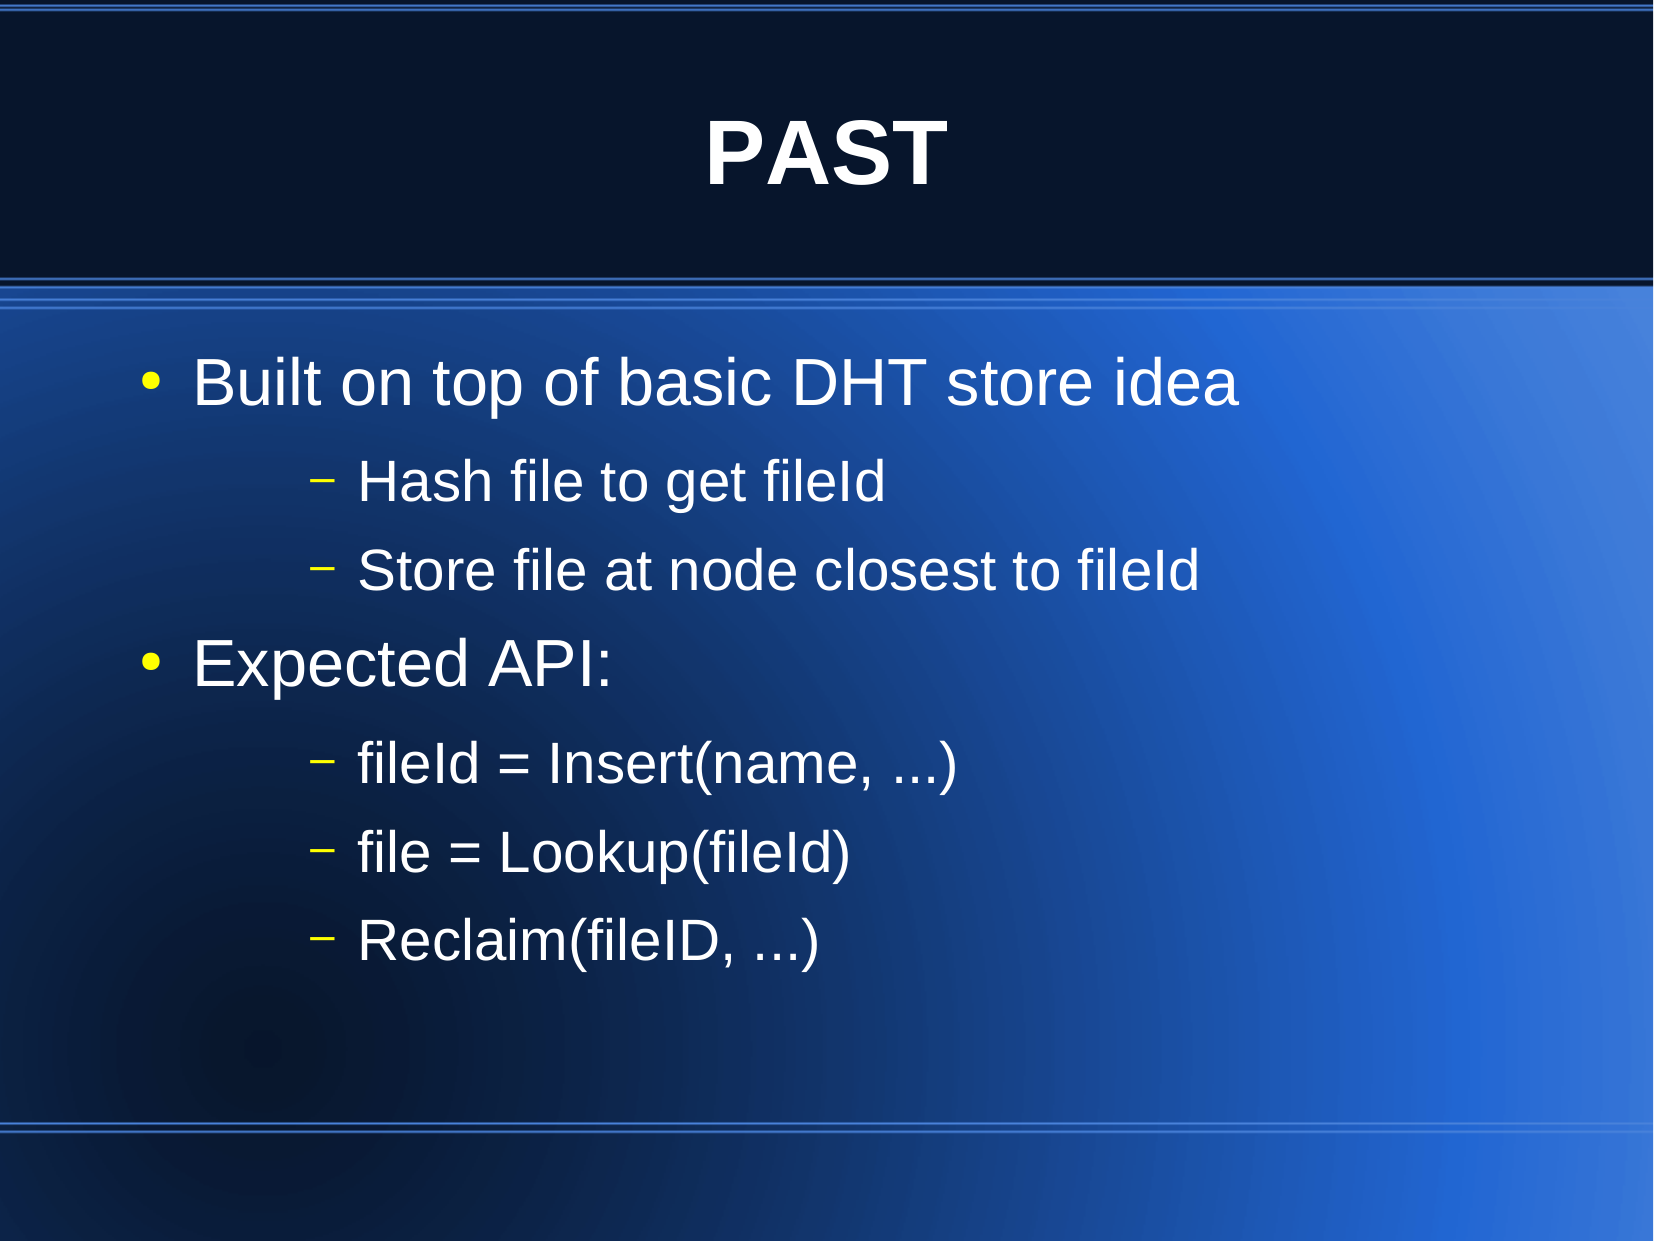

# PAST
Built on top of basic DHT store idea
Hash file to get fileId
Store file at node closest to fileId
Expected API:
fileId = Insert(name, ...)
file = Lookup(fileId)
Reclaim(fileID, ...)